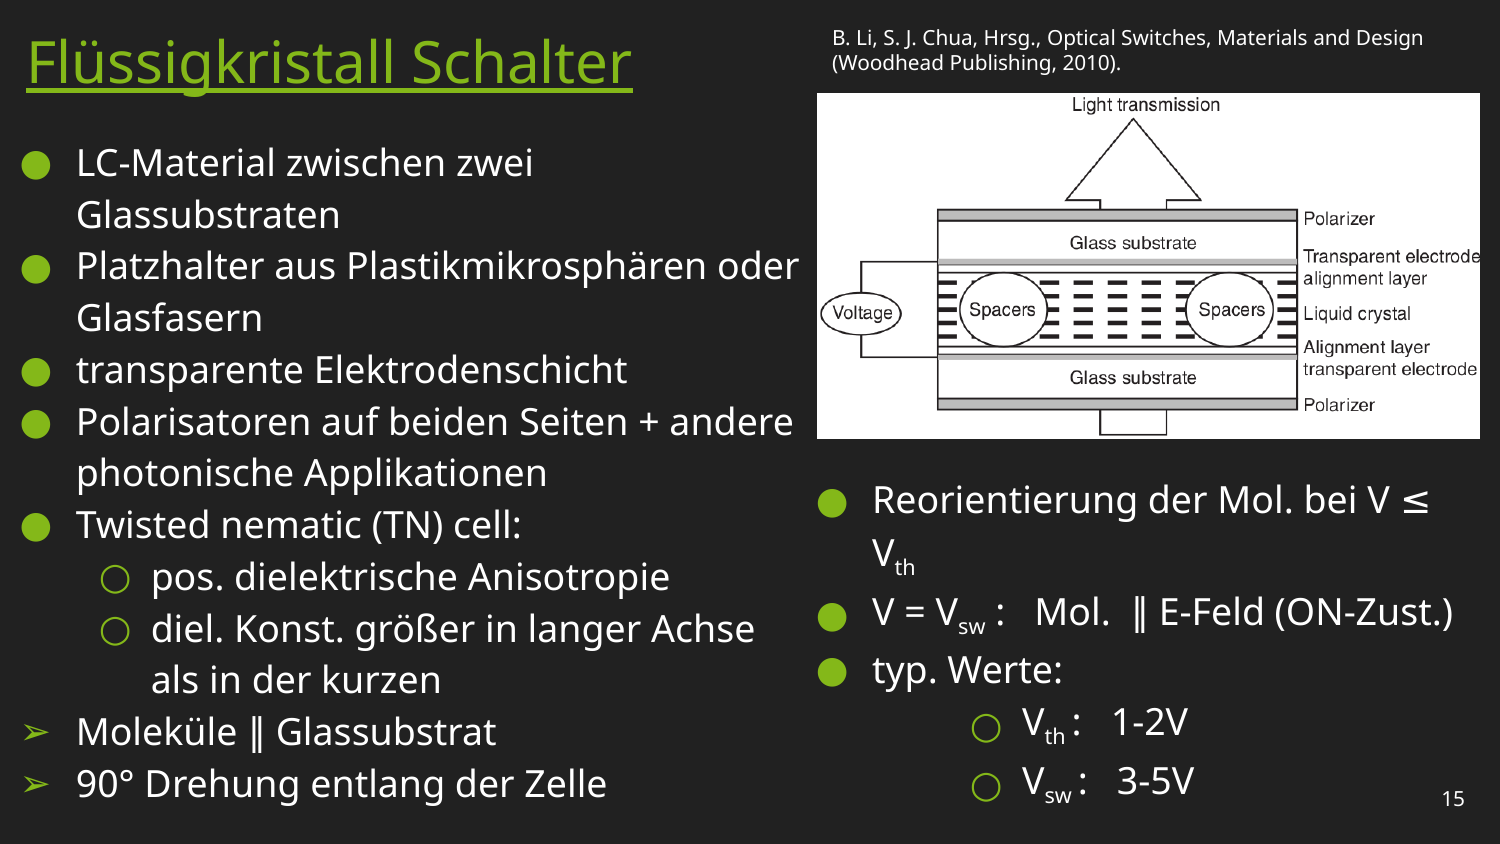

# Flüssigkristall Schalter
B. Li, S. J. Chua, Hrsg., Optical Switches, Materials and Design (Woodhead Publishing, 2010).
LC-Material zwischen zwei Glassubstraten
Platzhalter aus Plastikmikrosphären oder Glasfasern
transparente Elektrodenschicht
Polarisatoren auf beiden Seiten + andere photonische Applikationen
Twisted nematic (TN) cell:
pos. dielektrische Anisotropie
diel. Konst. größer in langer Achse als in der kurzen
Moleküle ∥ Glassubstrat
90° Drehung entlang der Zelle
Reorientierung der Mol. bei V ≤ Vth
V = Vsw : Mol. ∥ E-Feld (ON-Zust.)
typ. Werte:
Vth : 1-2V
Vsw : 3-5V